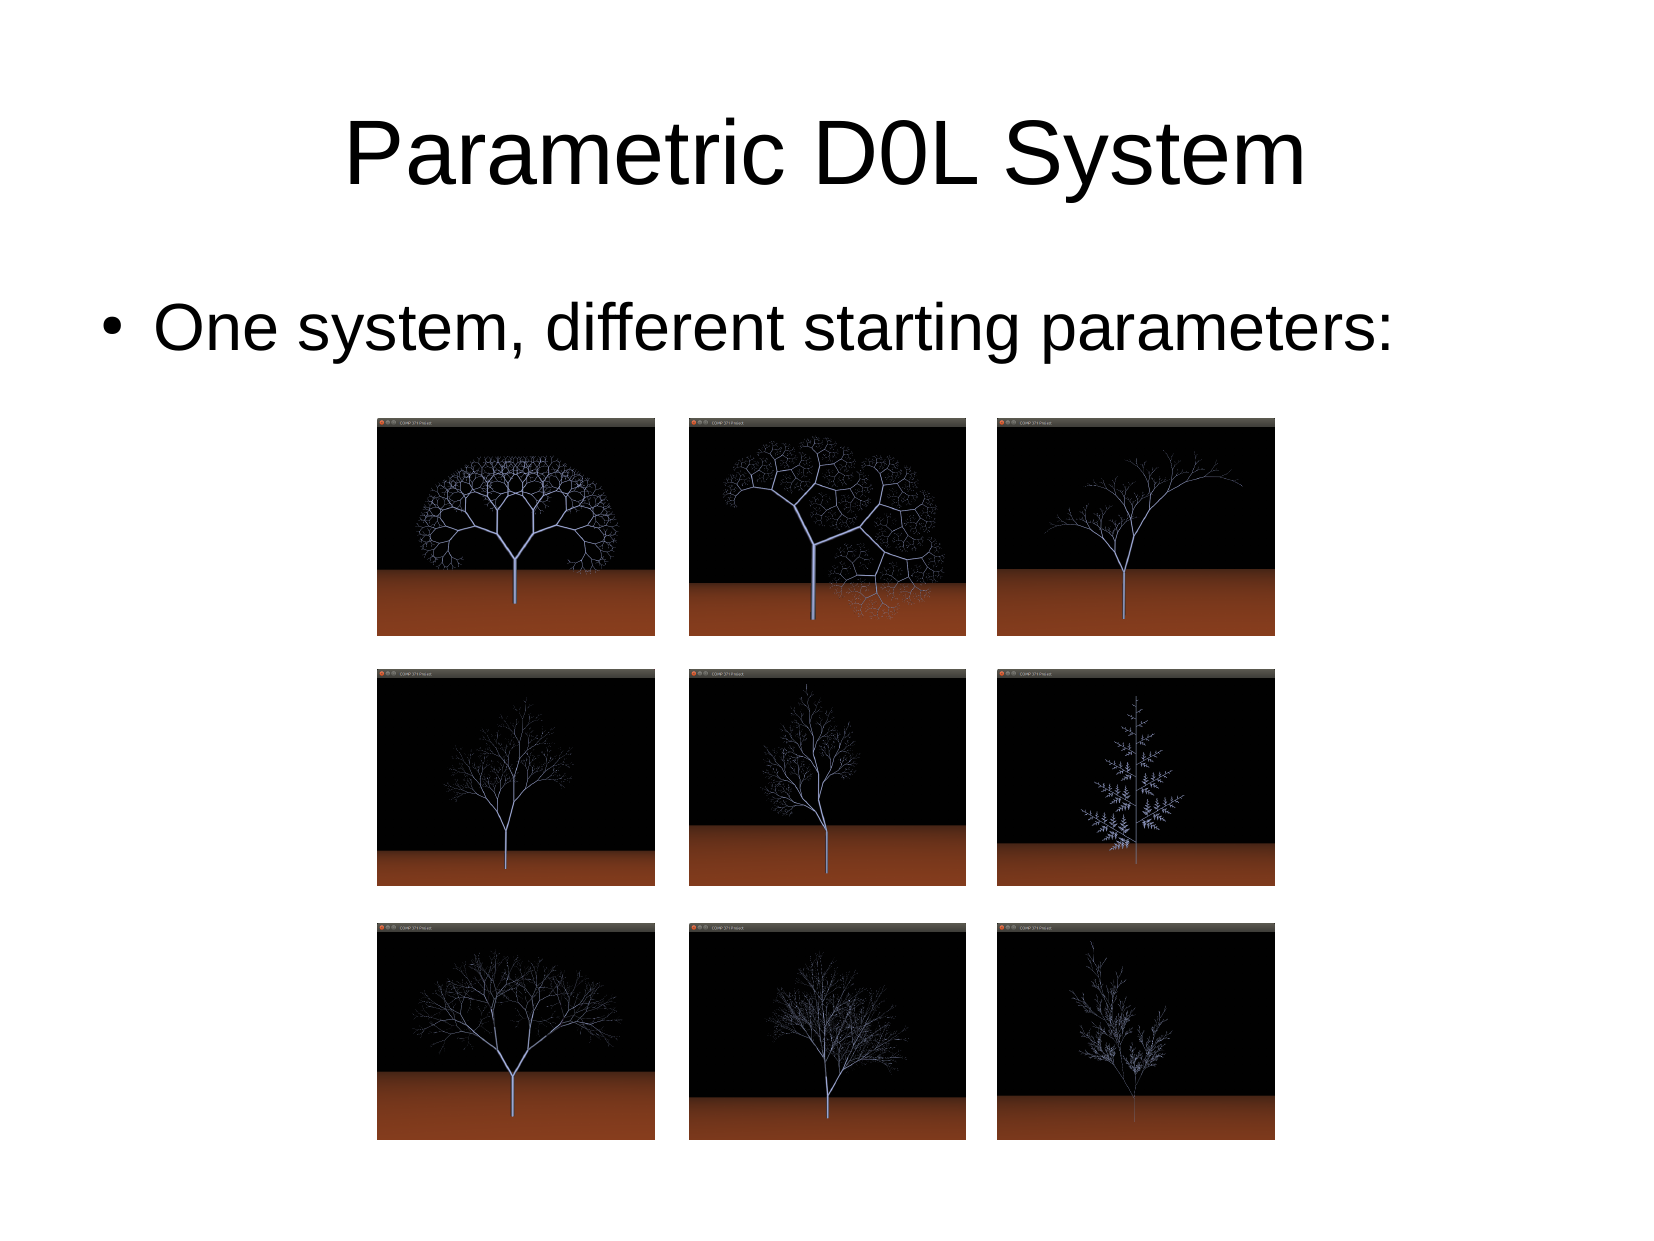

# Parametric D0L System
One system, different starting parameters: